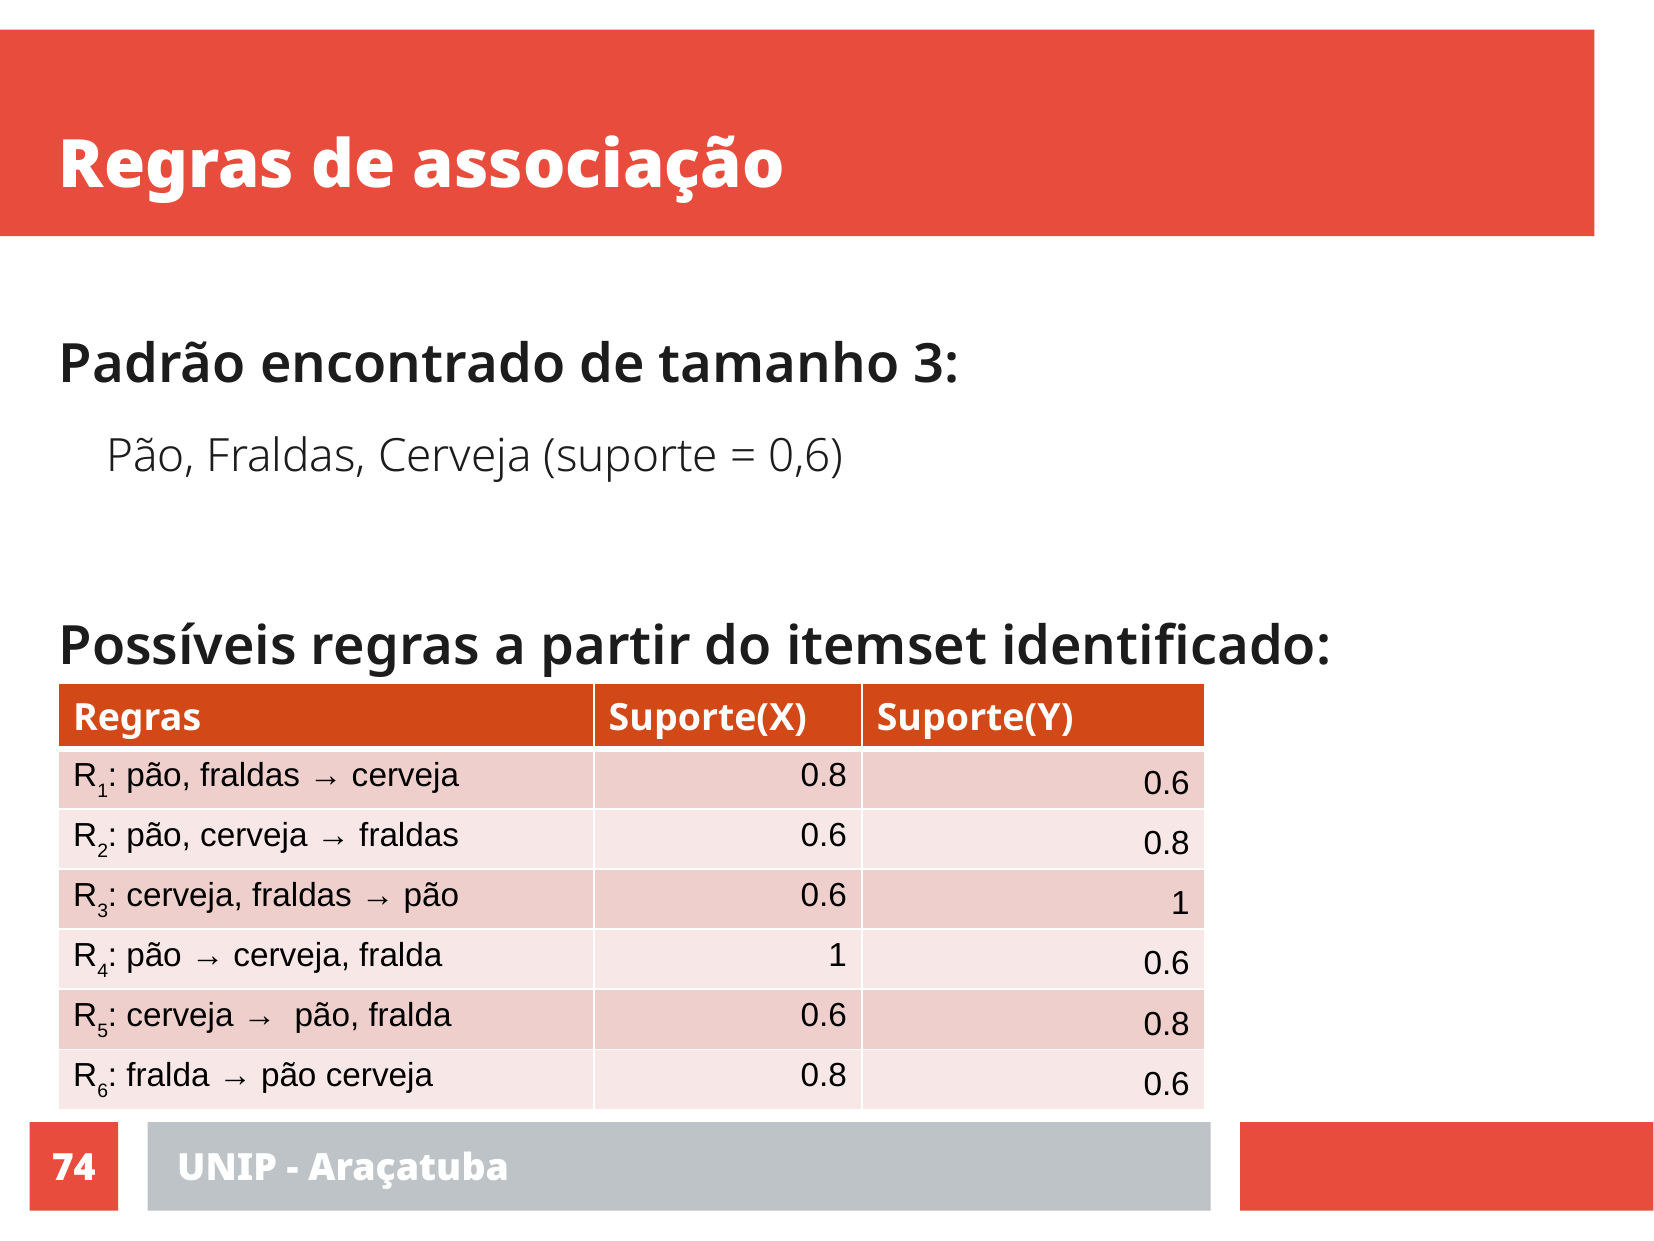

# Regras de associação
Padrão encontrado de tamanho 3:
Pão, Fraldas, Cerveja (suporte = 0,6)
Possíveis regras a partir do itemset identificado:
| Regras | Suporte(X) | Suporte(Y) |
| --- | --- | --- |
| R1: pão, fraldas → cerveja | 0.8 | 0.6 |
| R2: pão, cerveja → fraldas | 0.6 | 0.8 |
| R3: cerveja, fraldas → pão | 0.6 | 1 |
| R4: pão → cerveja, fralda | 1 | 0.6 |
| R5: cerveja → pão, fralda | 0.6 | 0.8 |
| R6: fralda → pão cerveja | 0.8 | 0.6 |
74
UNIP - Araçatuba